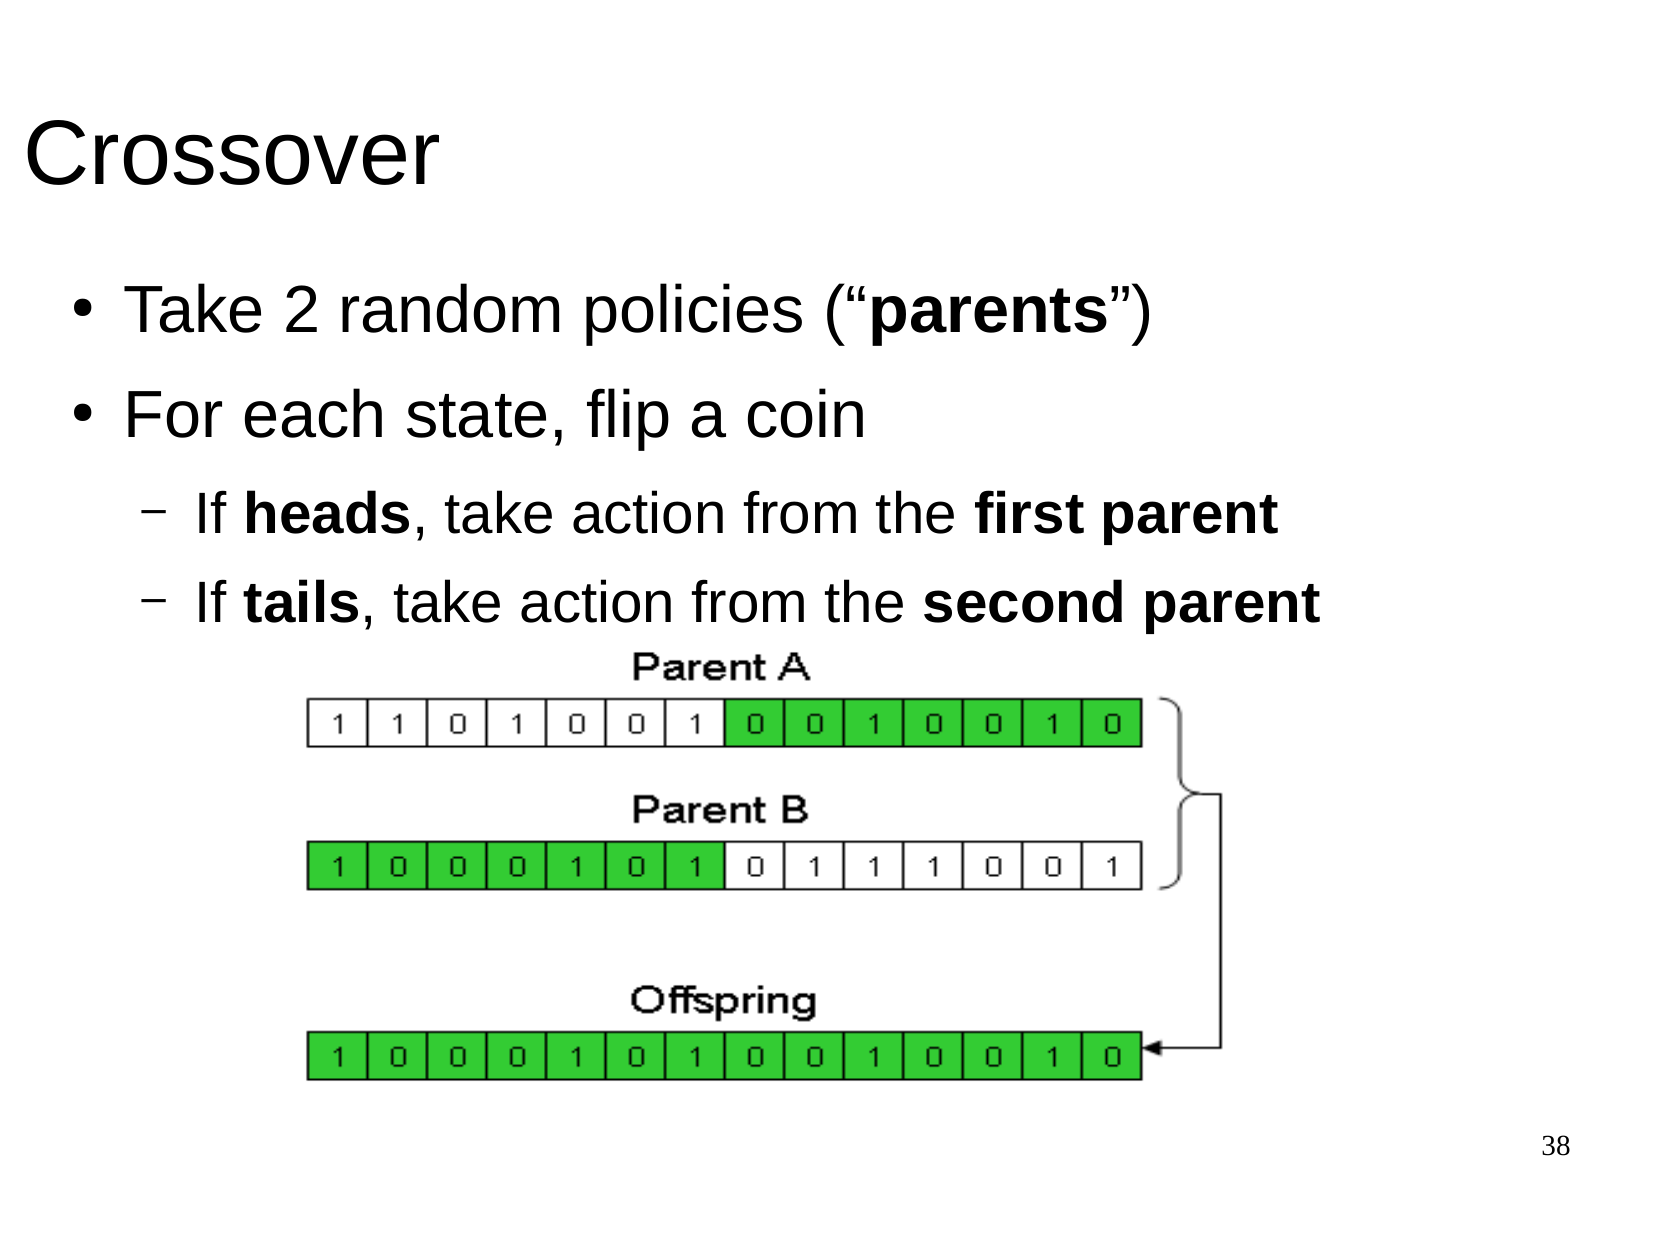

# Crossover
Take 2 random policies (“parents”)
For each state, flip a coin
If heads, take action from the first parent
If tails, take action from the second parent
38